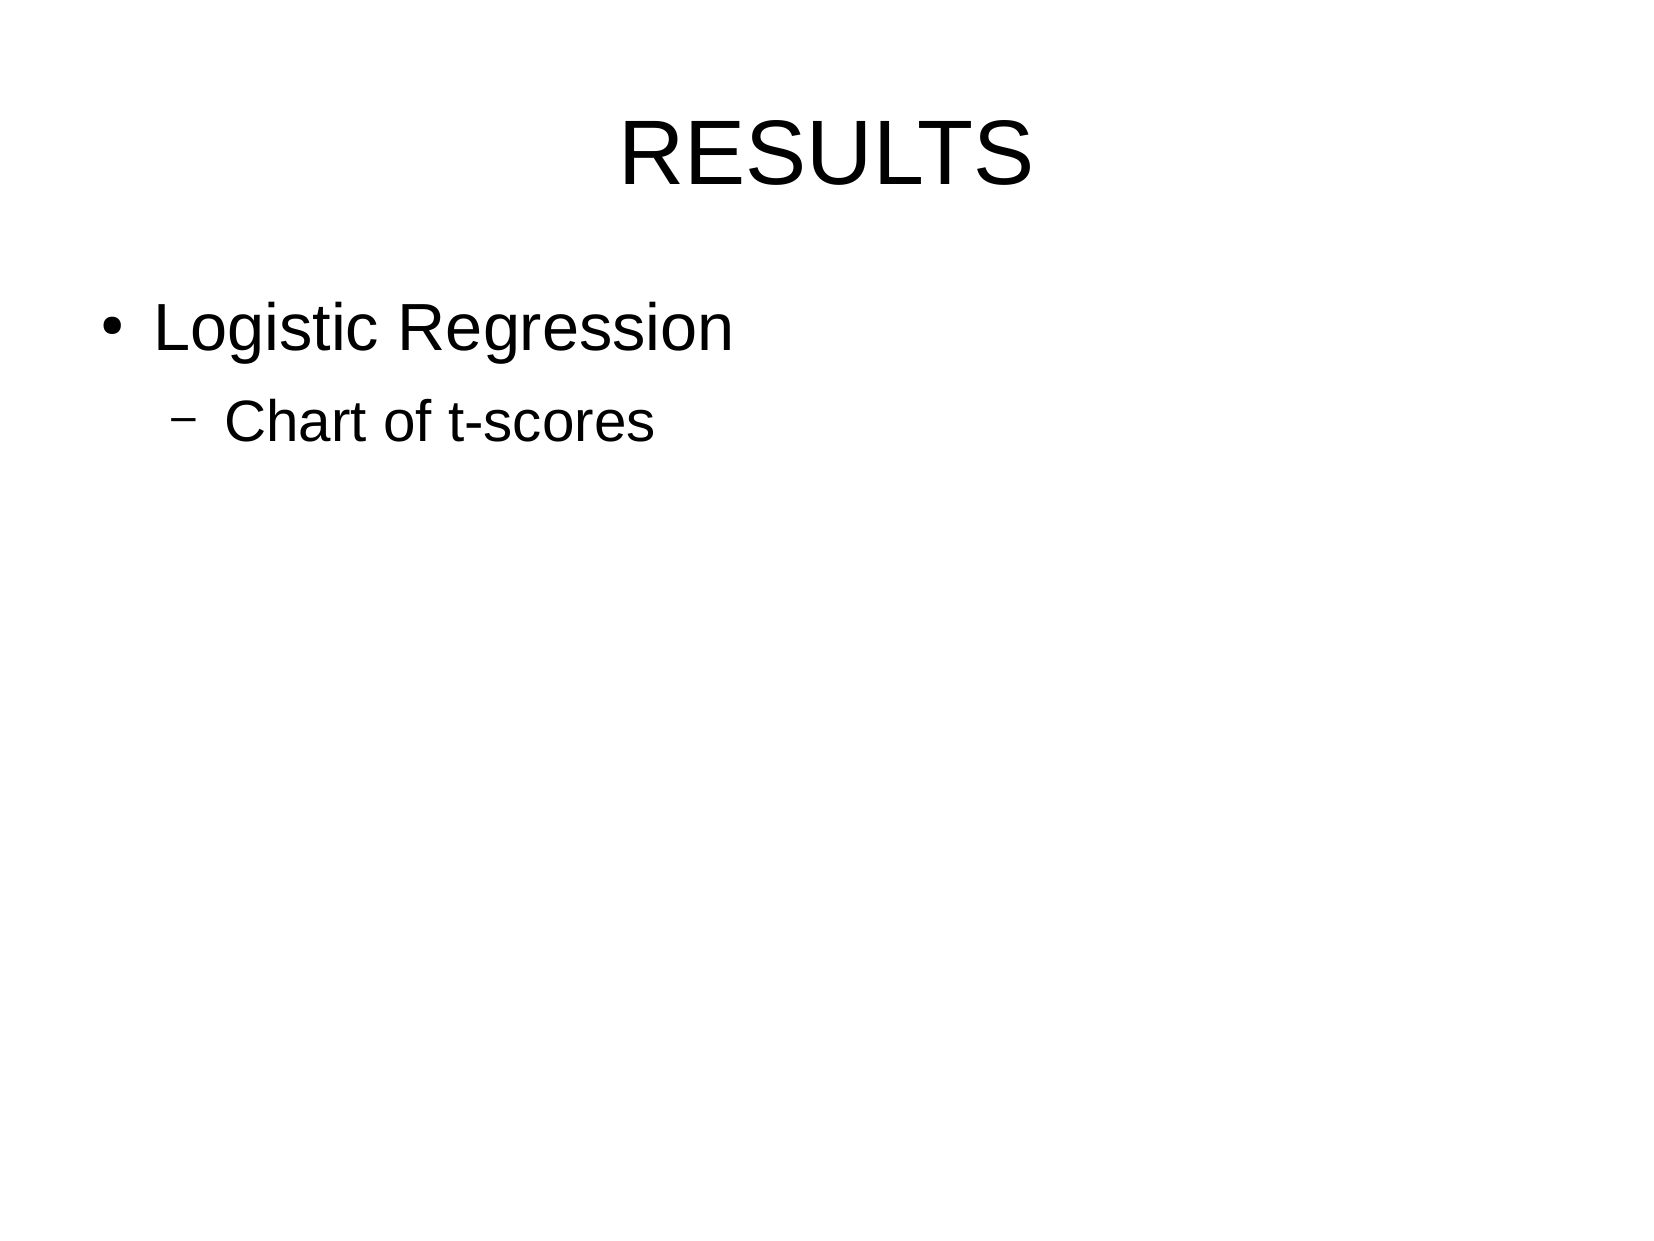

# RESULTS
Logistic Regression
Chart of t-scores